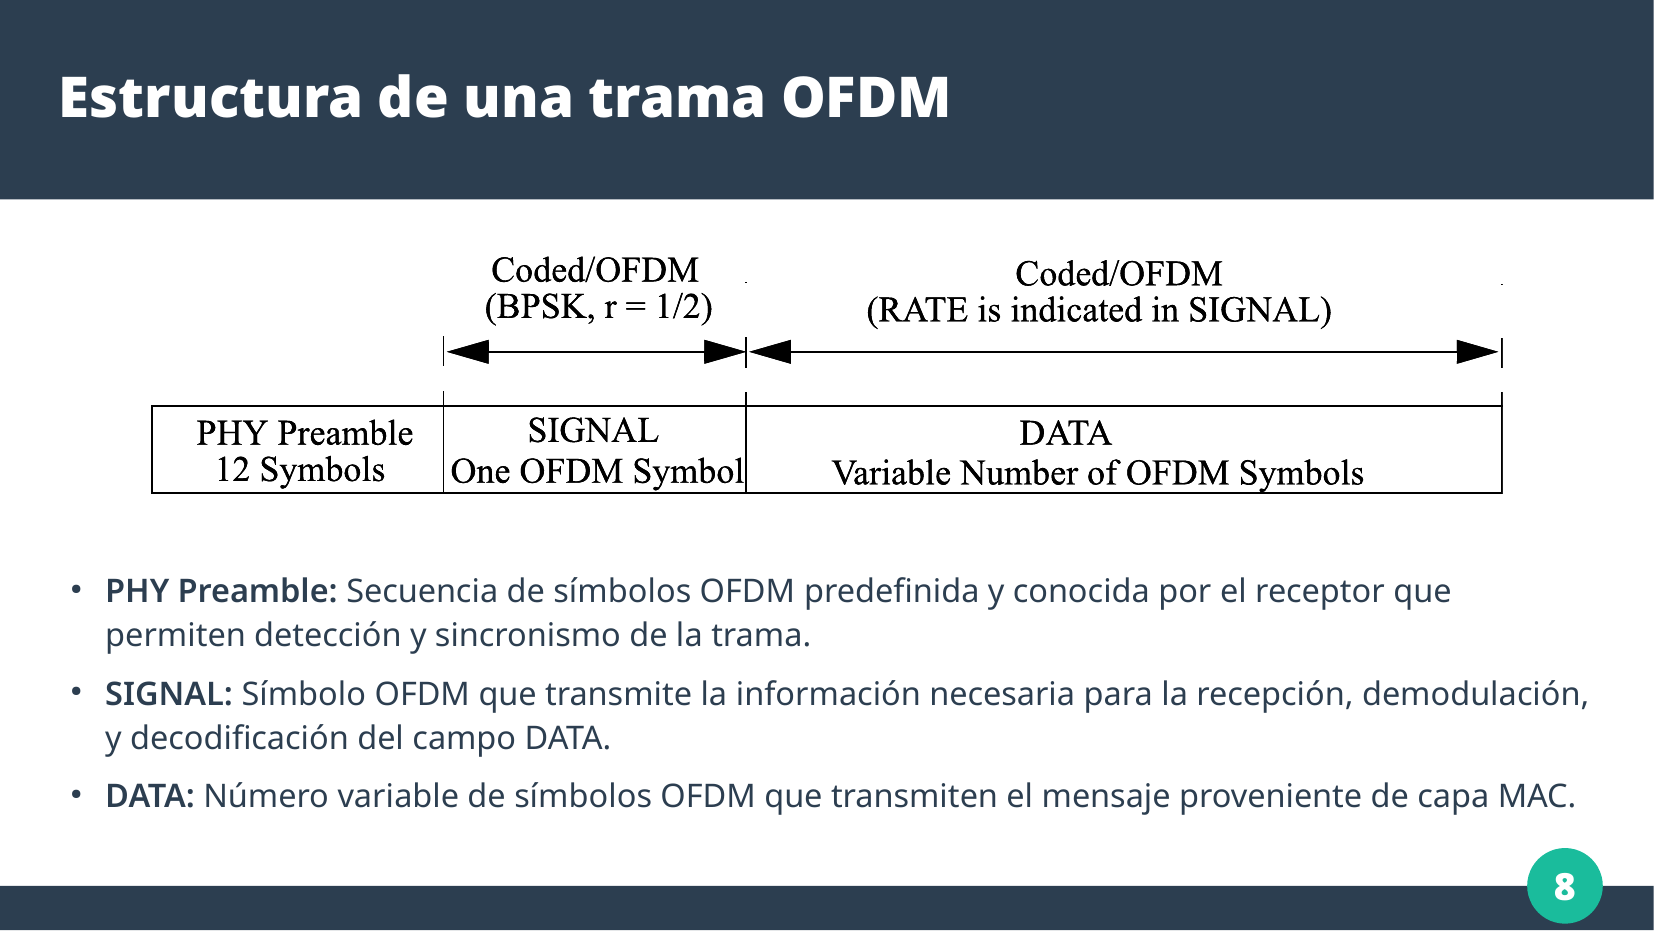

# Estructura de una trama OFDM
PHY Preamble: Secuencia de símbolos OFDM predefinida y conocida por el receptor que permiten detección y sincronismo de la trama.
SIGNAL: Símbolo OFDM que transmite la información necesaria para la recepción, demodulación, y decodificación del campo DATA.
DATA: Número variable de símbolos OFDM que transmiten el mensaje proveniente de capa MAC.